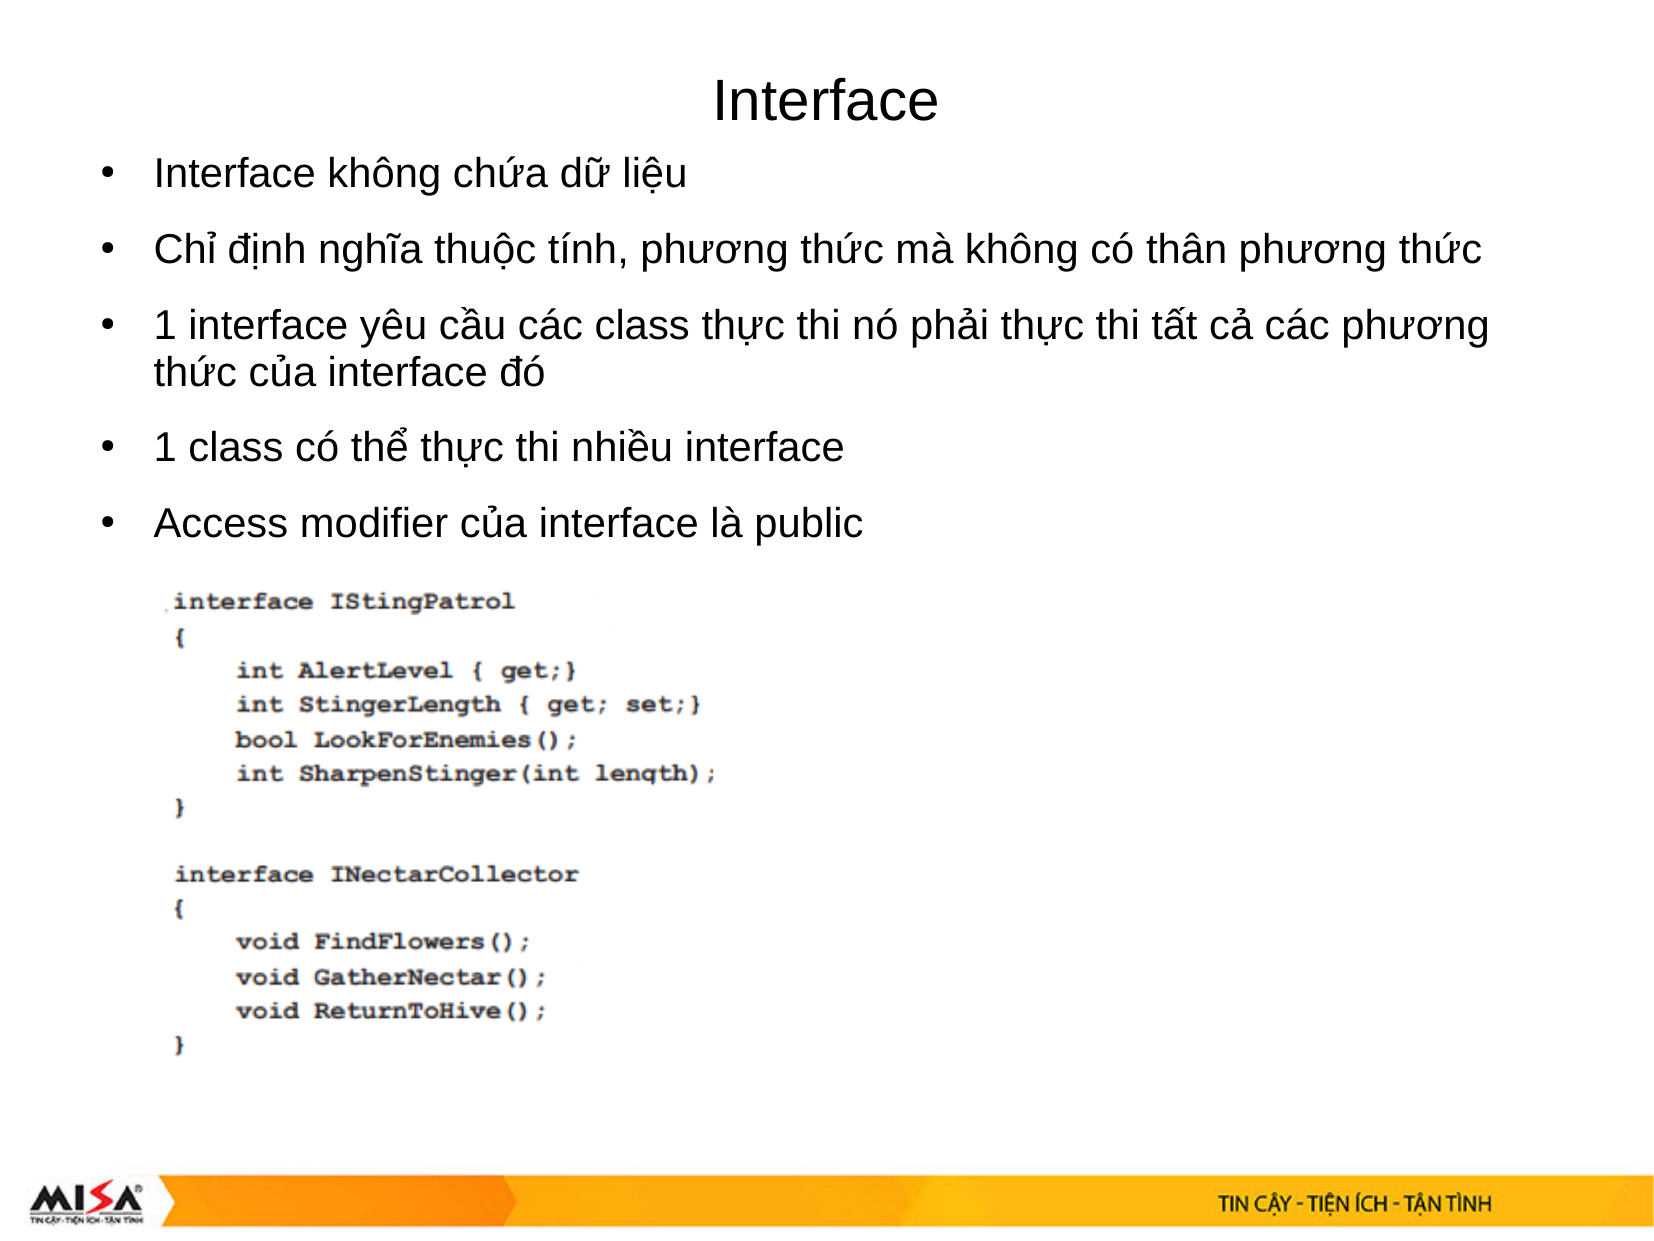

# Interface
Interface không chứa dữ liệu
Chỉ định nghĩa thuộc tính, phương thức mà không có thân phương thức
1 interface yêu cầu các class thực thi nó phải thực thi tất cả các phương thức của interface đó
1 class có thể thực thi nhiều interface
Access modifier của interface là public